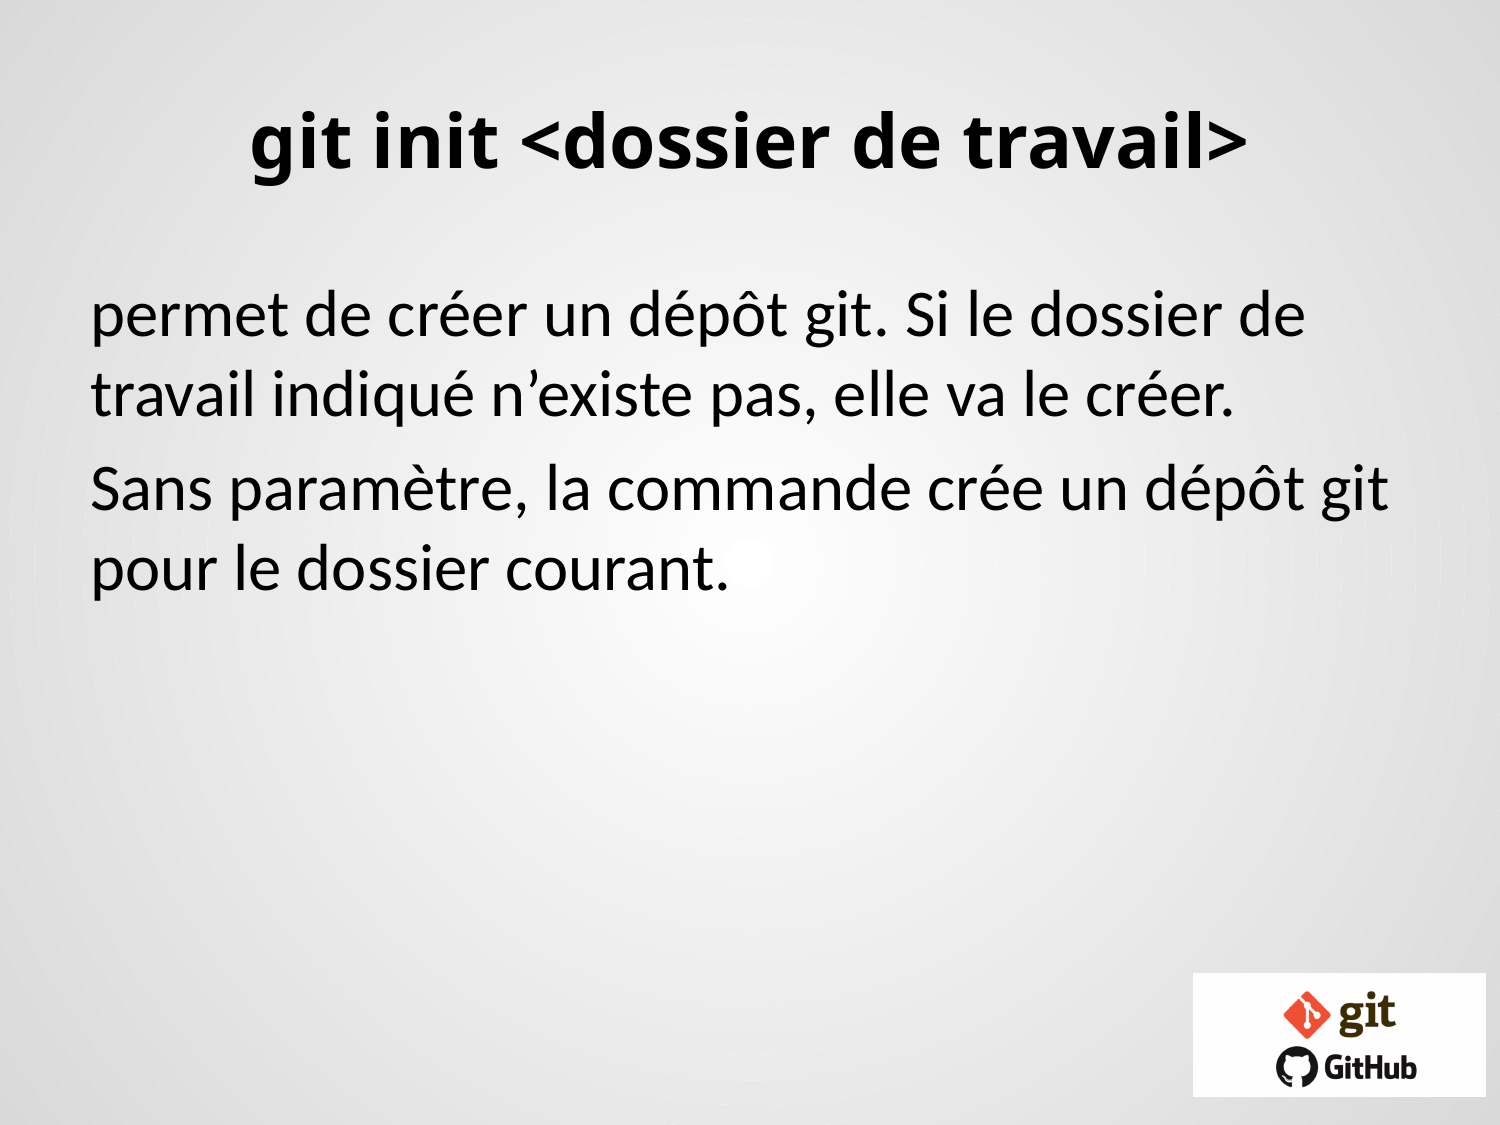

# git init <dossier de travail>
permet de créer un dépôt git. Si le dossier de travail indiqué n’existe pas, elle va le créer.
Sans paramètre, la commande crée un dépôt git pour le dossier courant.